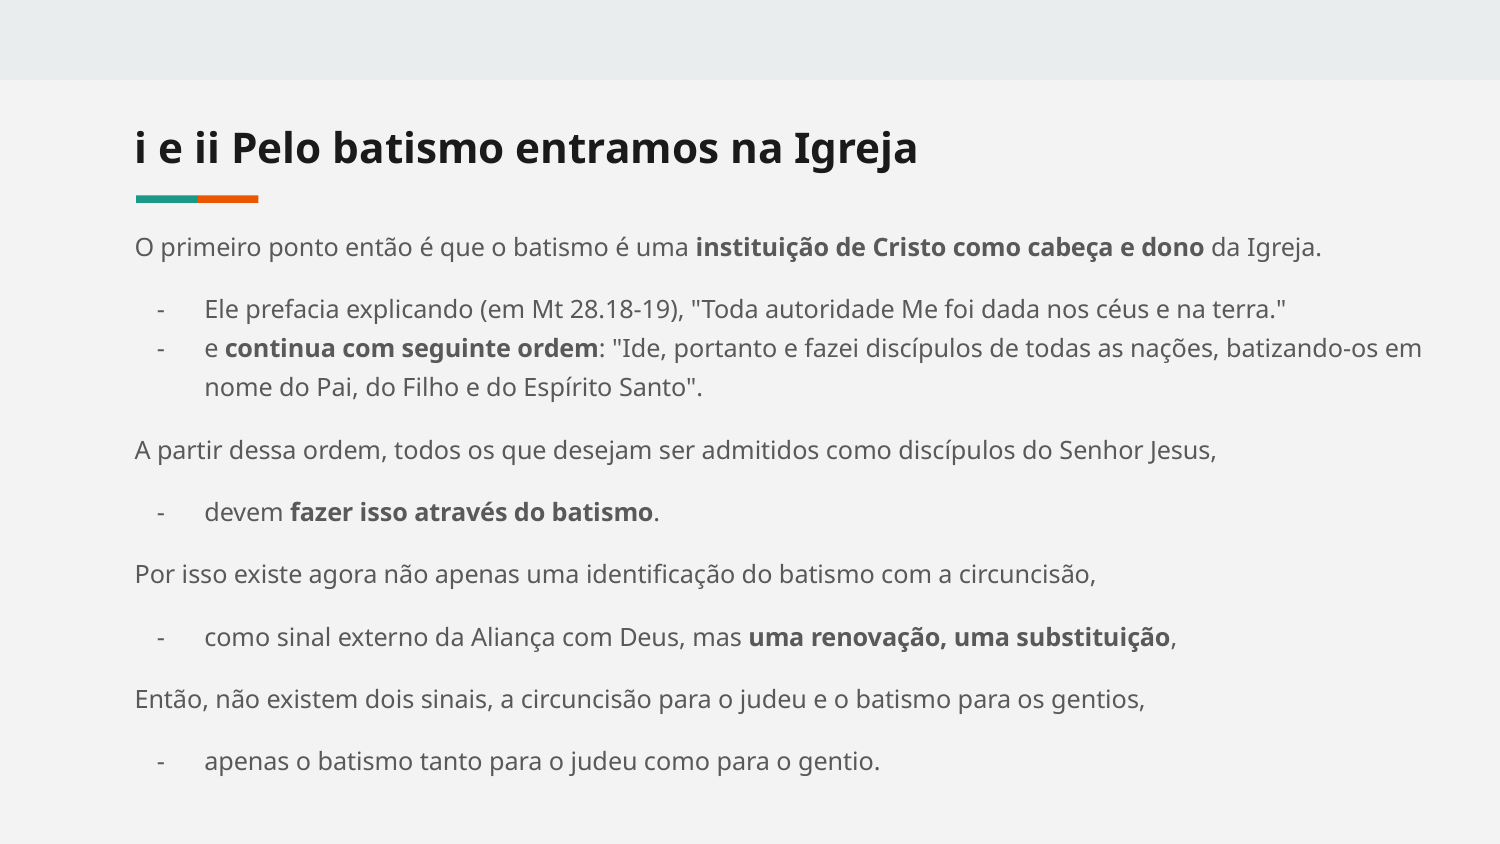

# i e ii Pelo batismo entramos na Igreja
O primeiro ponto então é que o batismo é uma instituição de Cristo como cabeça e dono da Igreja.
Ele prefacia explicando (em Mt 28.18-19), "Toda autoridade Me foi dada nos céus e na terra."
e continua com seguinte ordem: "Ide, portanto e fazei discípulos de todas as nações, batizando-os em nome do Pai, do Filho e do Espírito Santo".
A partir dessa ordem, todos os que desejam ser admitidos como discípulos do Senhor Jesus,
devem fazer isso através do batismo.
Por isso existe agora não apenas uma identificação do batismo com a circuncisão,
como sinal externo da Aliança com Deus, mas uma renovação, uma substituição,
Então, não existem dois sinais, a circuncisão para o judeu e o batismo para os gentios,
apenas o batismo tanto para o judeu como para o gentio.